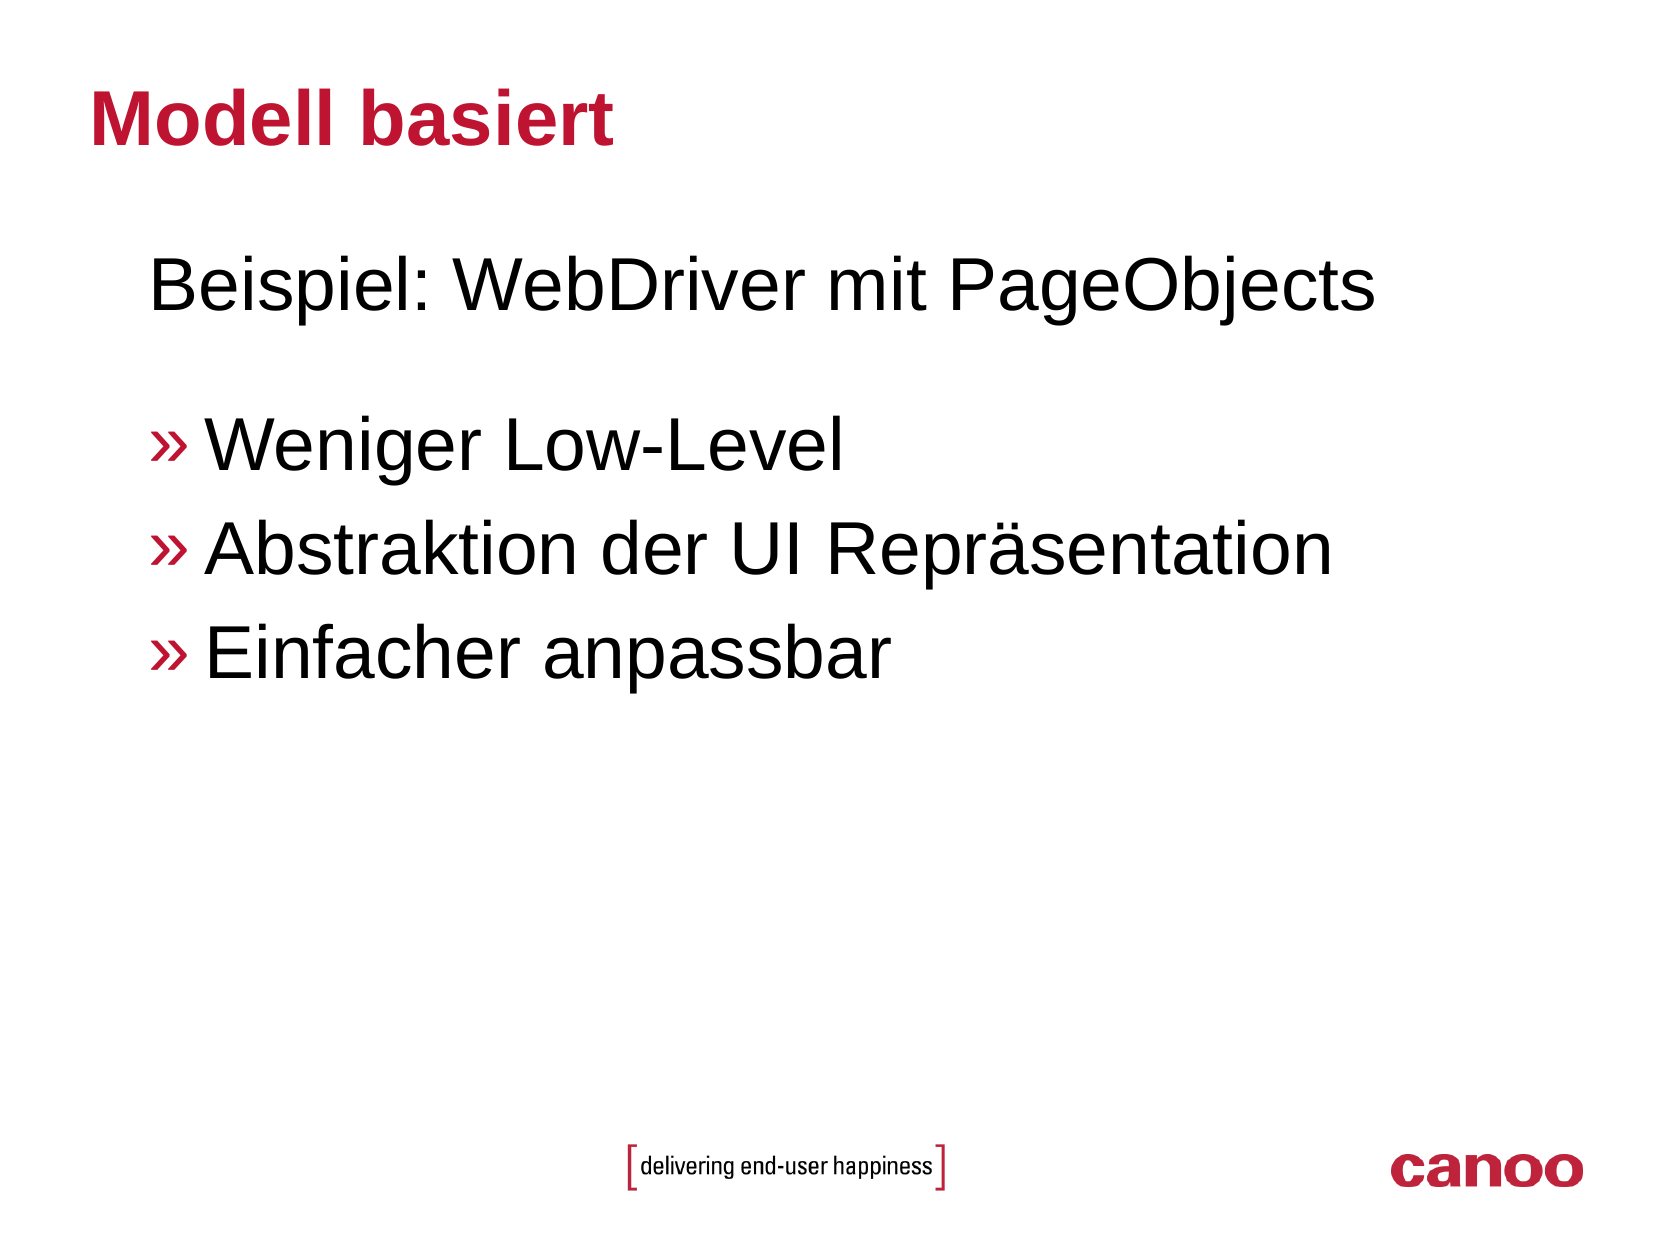

# Modell basiert
Beispiel: WebDriver mit PageObjects
Weniger Low-Level
Abstraktion der UI Repräsentation
Einfacher anpassbar